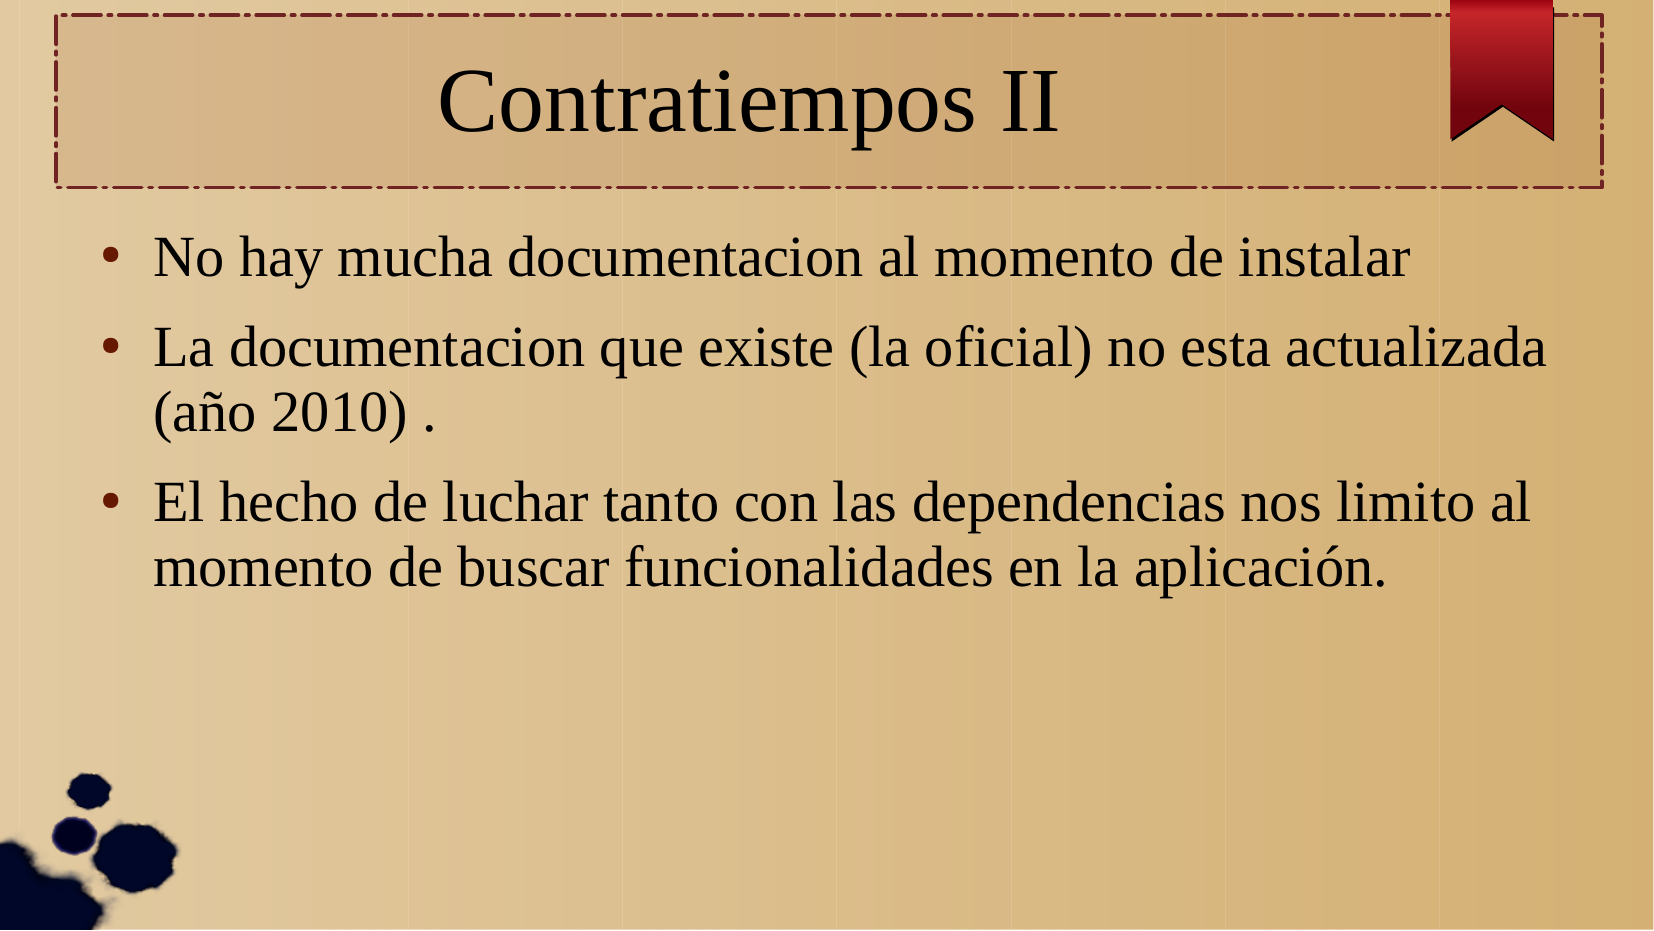

# Contratiempos II
No hay mucha documentacion al momento de instalar
La documentacion que existe (la oficial) no esta actualizada (año 2010) .
El hecho de luchar tanto con las dependencias nos limito al momento de buscar funcionalidades en la aplicación.